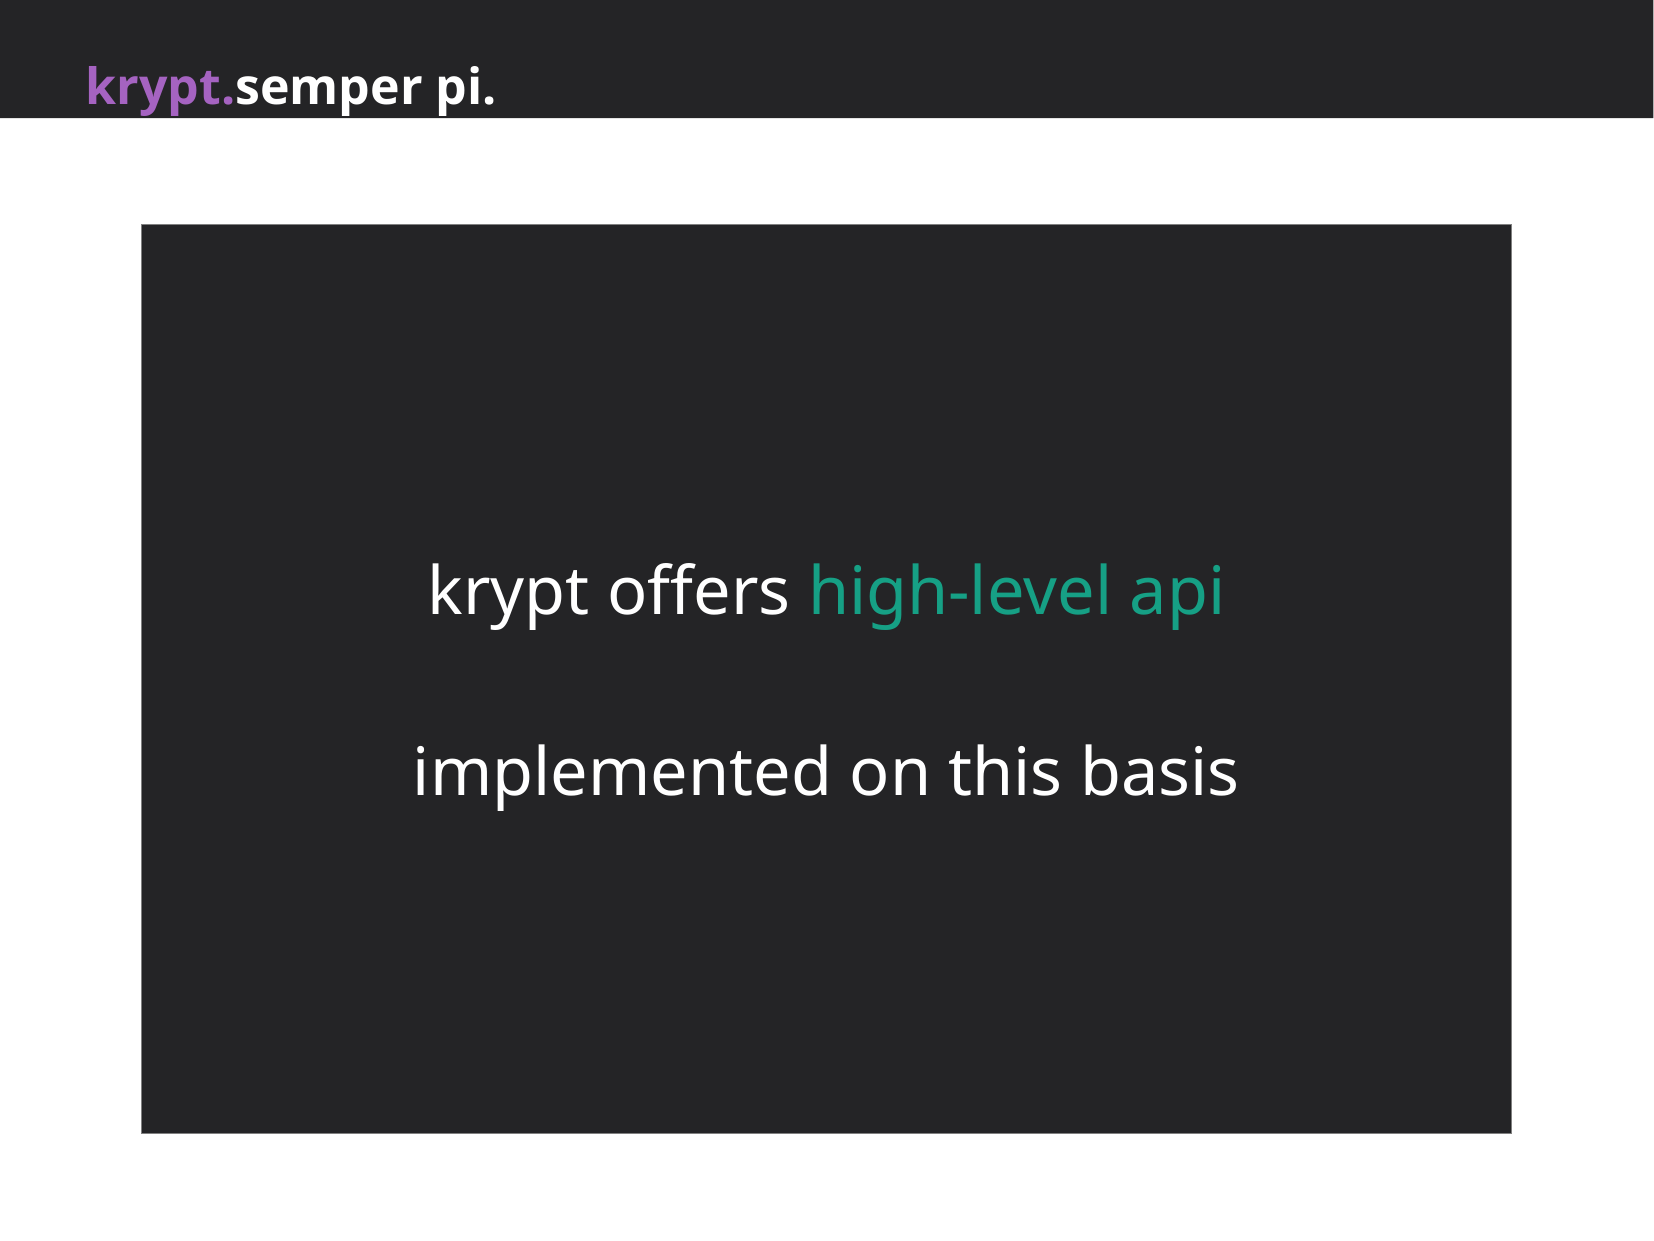

krypt.semper pi.
krypt offers high-level api
implemented on this basis
krypt first of all is a framework